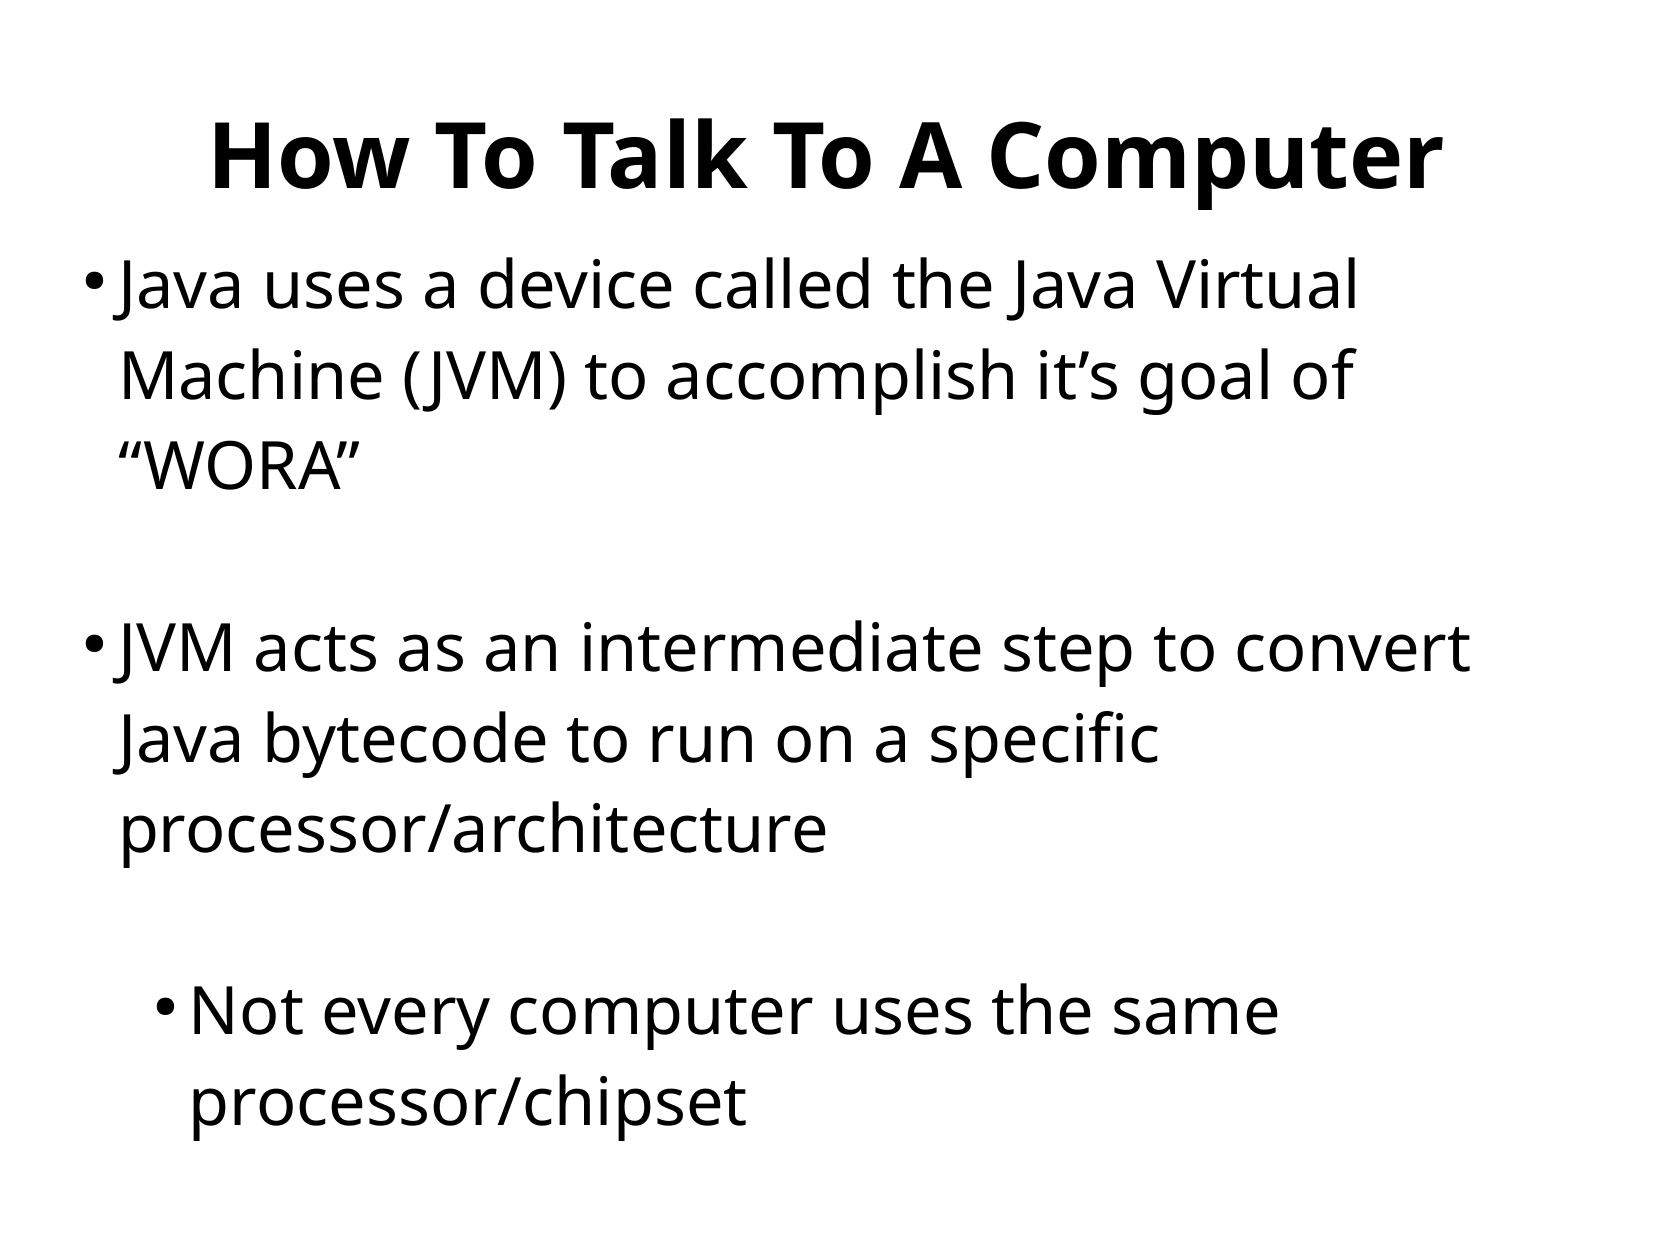

# How To Talk To A Computer
Java uses a device called the Java Virtual Machine (JVM) to accomplish it’s goal of “WORA”
JVM acts as an intermediate step to convert Java bytecode to run on a specific processor/architecture
Not every computer uses the same processor/chipset
ARM Cortex / Intel x86 / SPARC / RISC32 / PowerPC are just a few examples of the many options
Bottom Line: JVM allows you to write one program and run on many different types of hardware